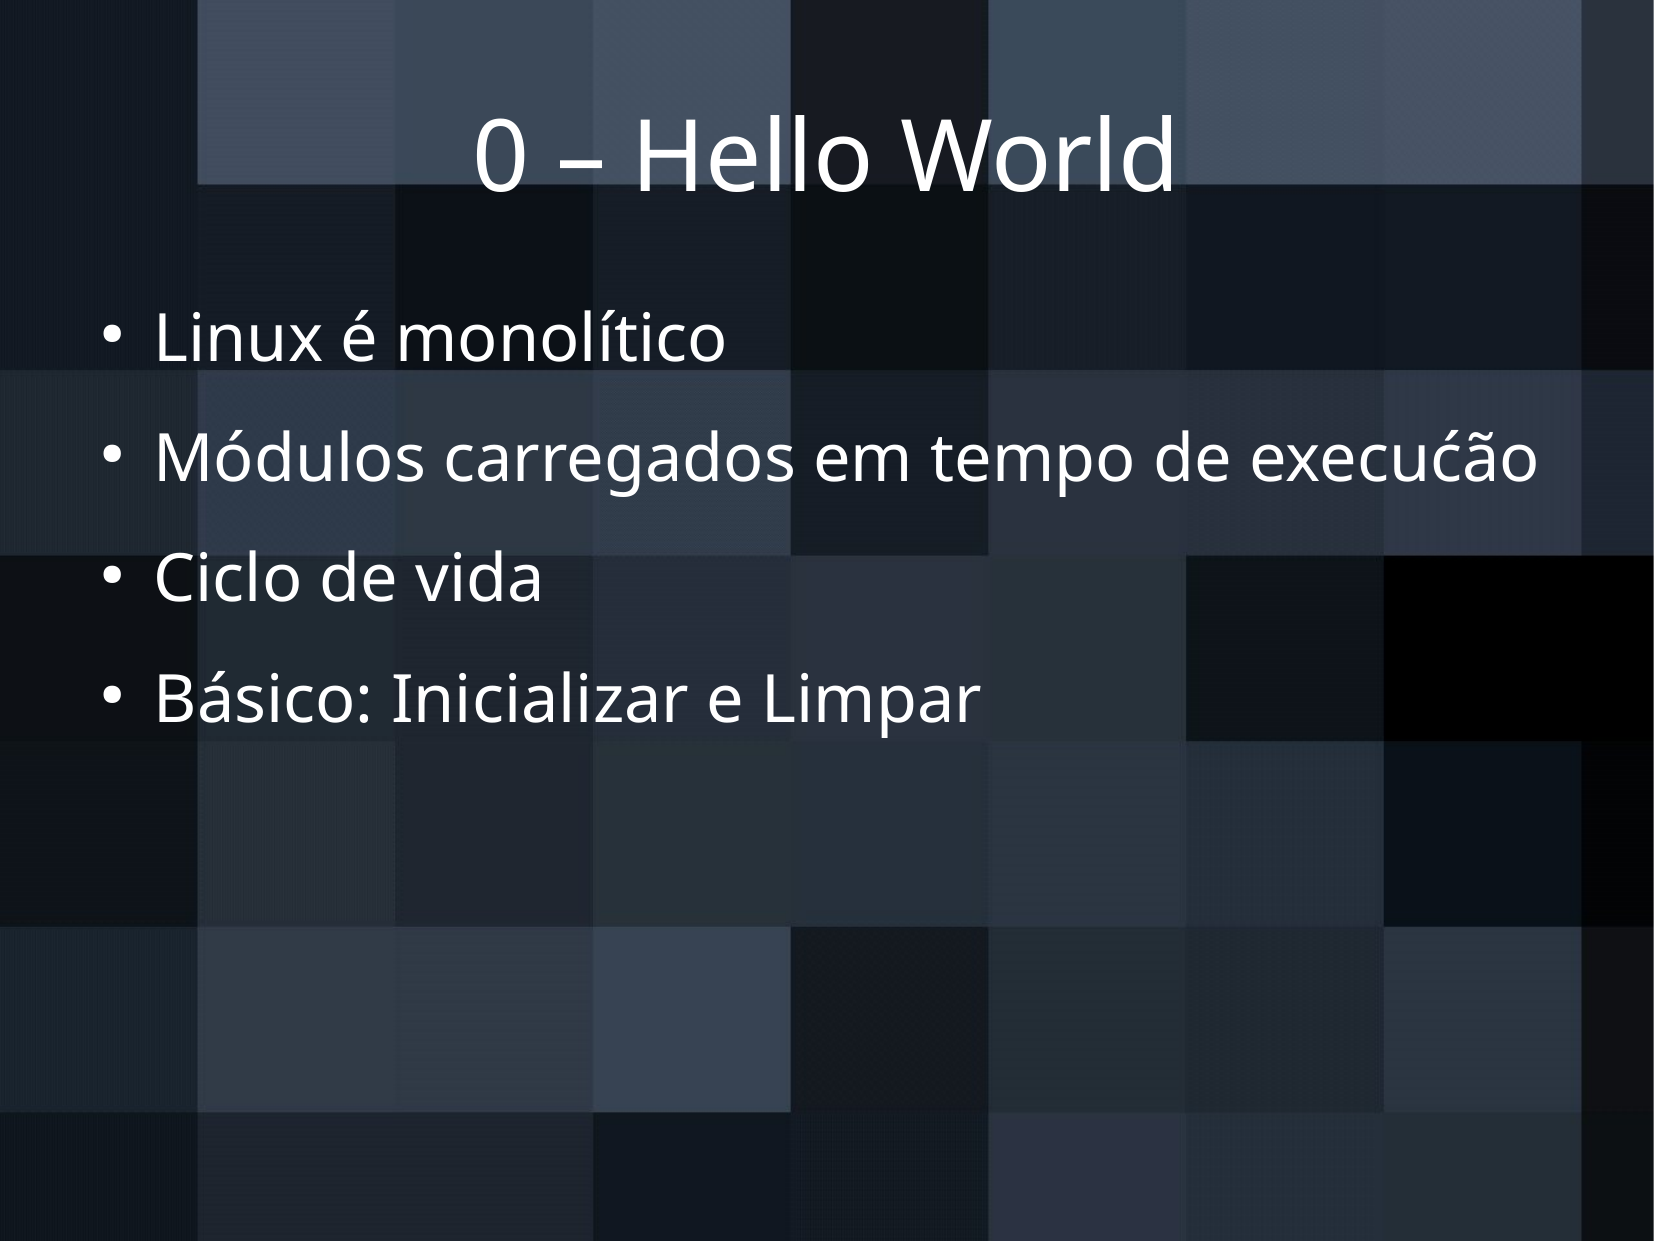

# 0 – Hello World
Linux é monolítico
Módulos carregados em tempo de execućão
Ciclo de vida
Básico: Inicializar e Limpar